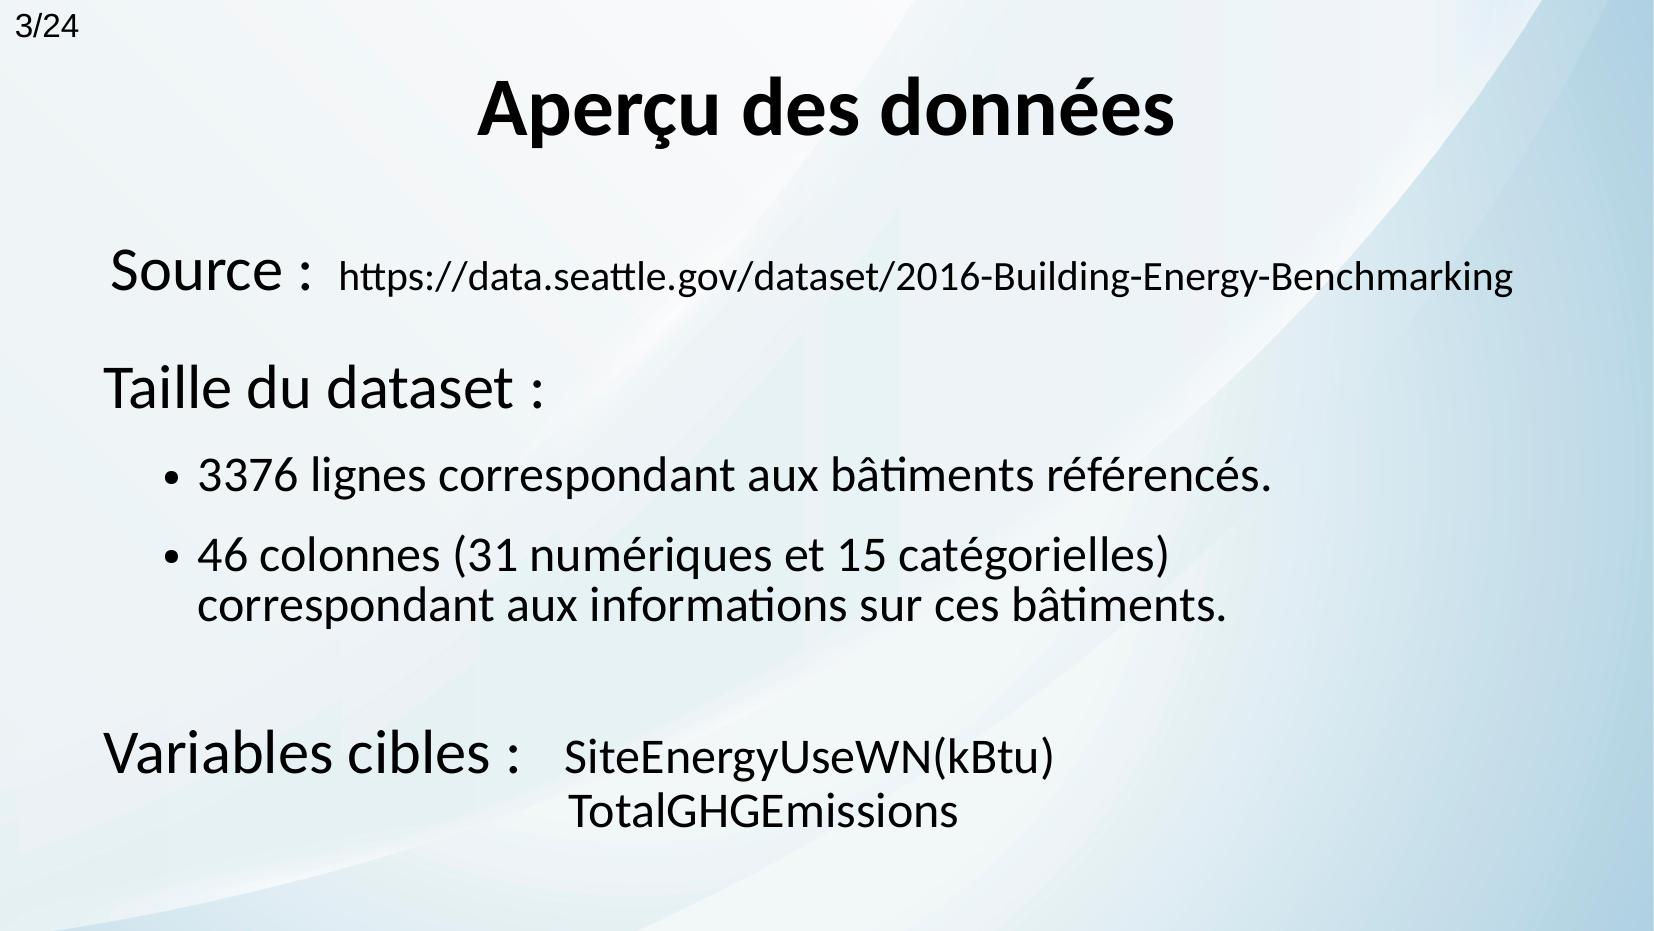

3/24
# Aperçu des données
Source : https://data.seattle.gov/dataset/2016-Building-Energy-Benchmarking
Taille du dataset :
3376 lignes correspondant aux bâtiments référencés.
46 colonnes (31 numériques et 15 catégorielles) correspondant aux informations sur ces bâtiments.
Variables cibles : SiteEnergyUseWN(kBtu)
						 TotalGHGEmissions